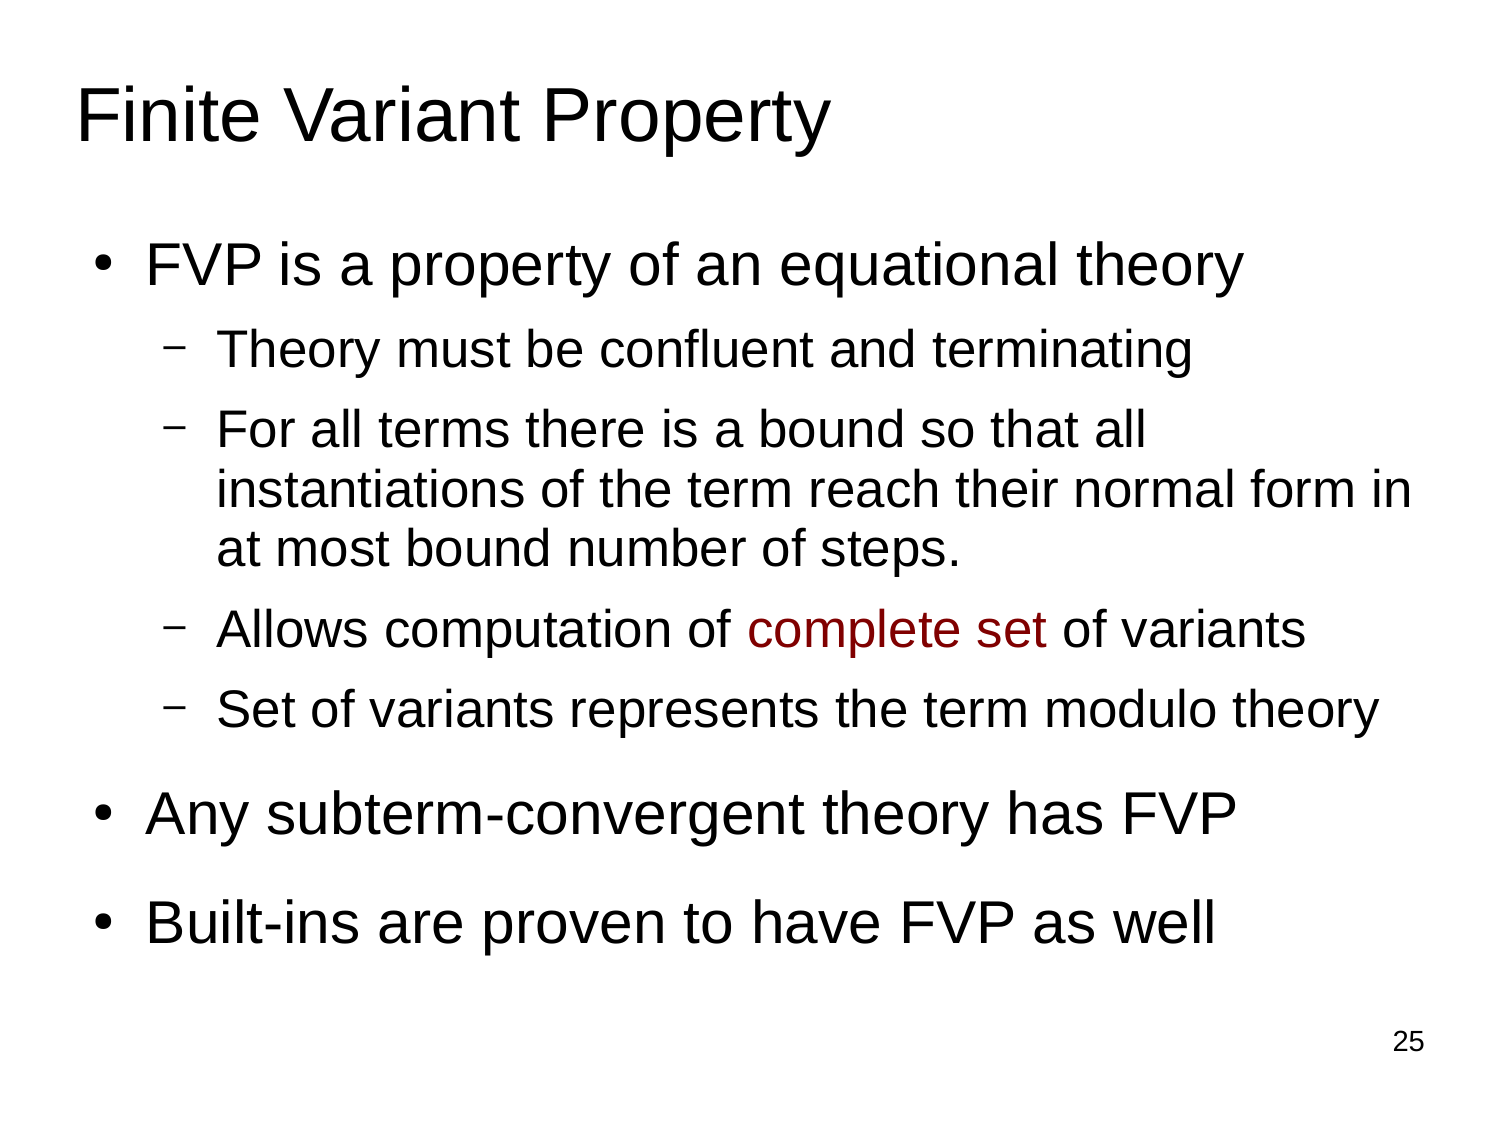

# Finite Variant Property
FVP is a property of an equational theory
Theory must be confluent and terminating
For all terms there is a bound so that all instantiations of the term reach their normal form in at most bound number of steps.
Allows computation of complete set of variants
Set of variants represents the term modulo theory
Any subterm-convergent theory has FVP
Built-ins are proven to have FVP as well
25